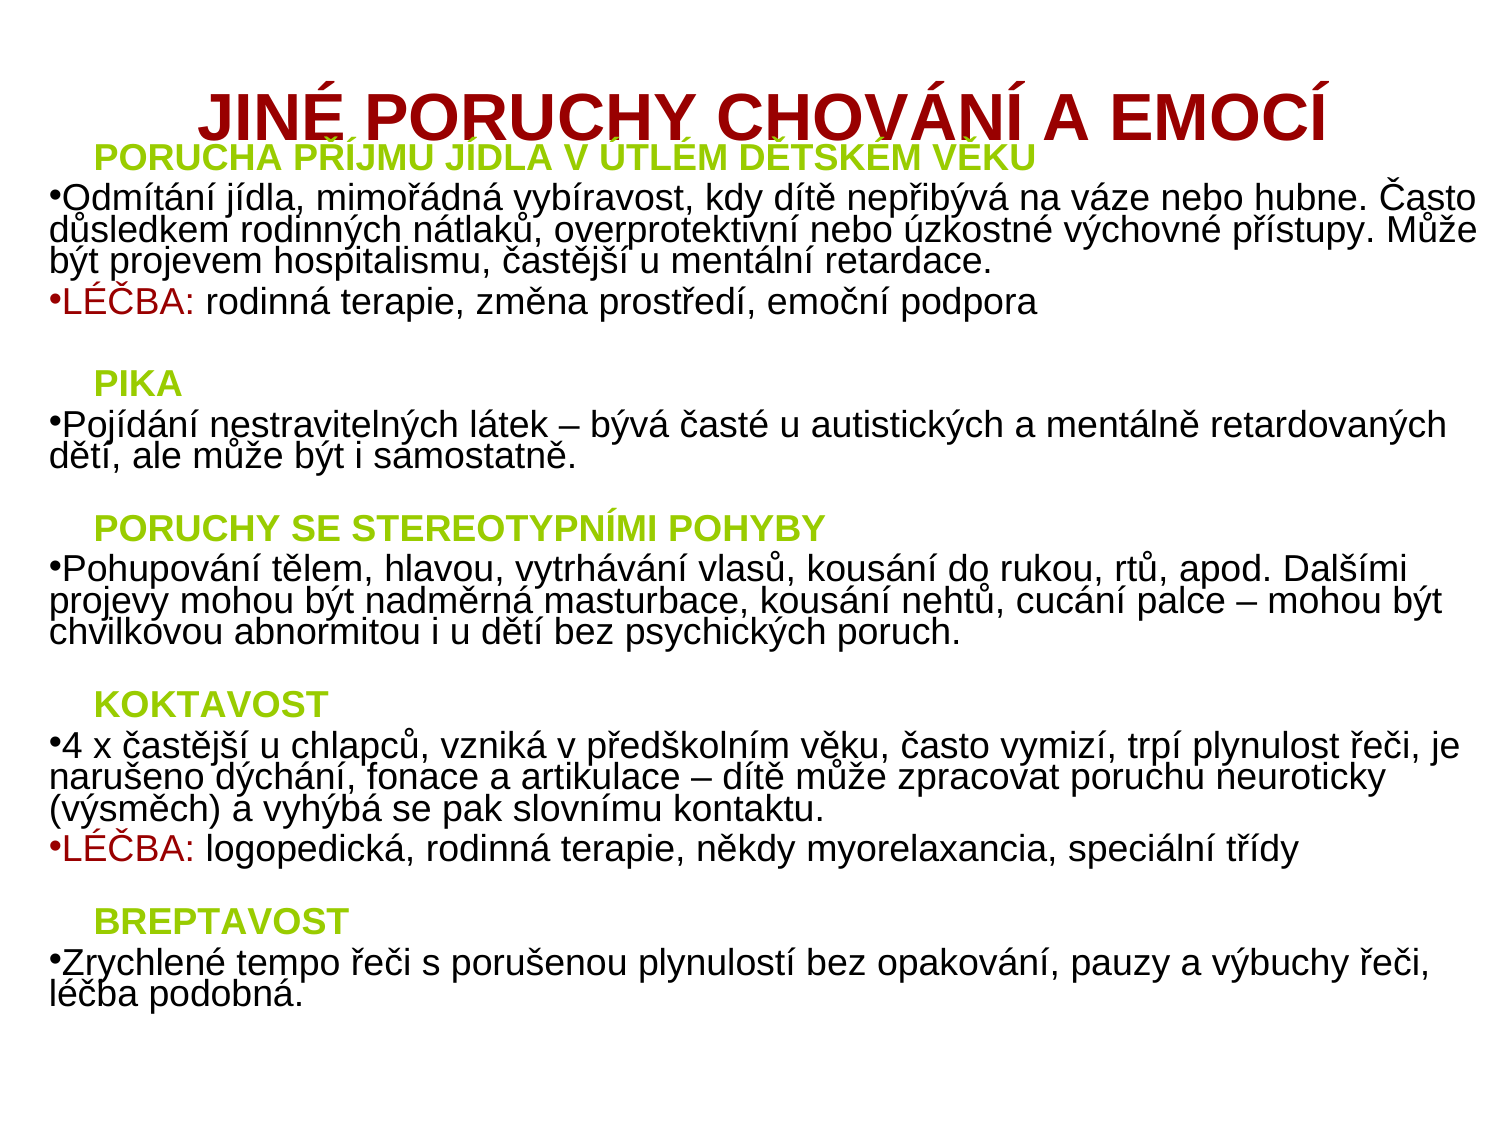

# JINÉ PORUCHY CHOVÁNÍ A EMOCÍ
PORUCHA PŘÍJMU JÍDLA V ÚTLÉM DĚTSKÉM VĚKU
Odmítání jídla, mimořádná vybíravost, kdy dítě nepřibývá na váze nebo hubne. Často důsledkem rodinných nátlaků, overprotektivní nebo úzkostné výchovné přístupy. Může být projevem hospitalismu, častější u mentální retardace.
LÉČBA: rodinná terapie, změna prostředí, emoční podpora
PIKA
Pojídání nestravitelných látek – bývá časté u autistických a mentálně retardovaných dětí, ale může být i samostatně.
PORUCHY SE STEREOTYPNÍMI POHYBY
Pohupování tělem, hlavou, vytrhávání vlasů, kousání do rukou, rtů, apod. Dalšími projevy mohou být nadměrná masturbace, kousání nehtů, cucání palce – mohou být chvilkovou abnormitou i u dětí bez psychických poruch.
KOKTAVOST
4 x častější u chlapců, vzniká v předškolním věku, často vymizí, trpí plynulost řeči, je narušeno dýchání, fonace a artikulace – dítě může zpracovat poruchu neuroticky (výsměch) a vyhýbá se pak slovnímu kontaktu.
LÉČBA: logopedická, rodinná terapie, někdy myorelaxancia, speciální třídy
BREPTAVOST
Zrychlené tempo řeči s porušenou plynulostí bez opakování, pauzy a výbuchy řeči, léčba podobná.